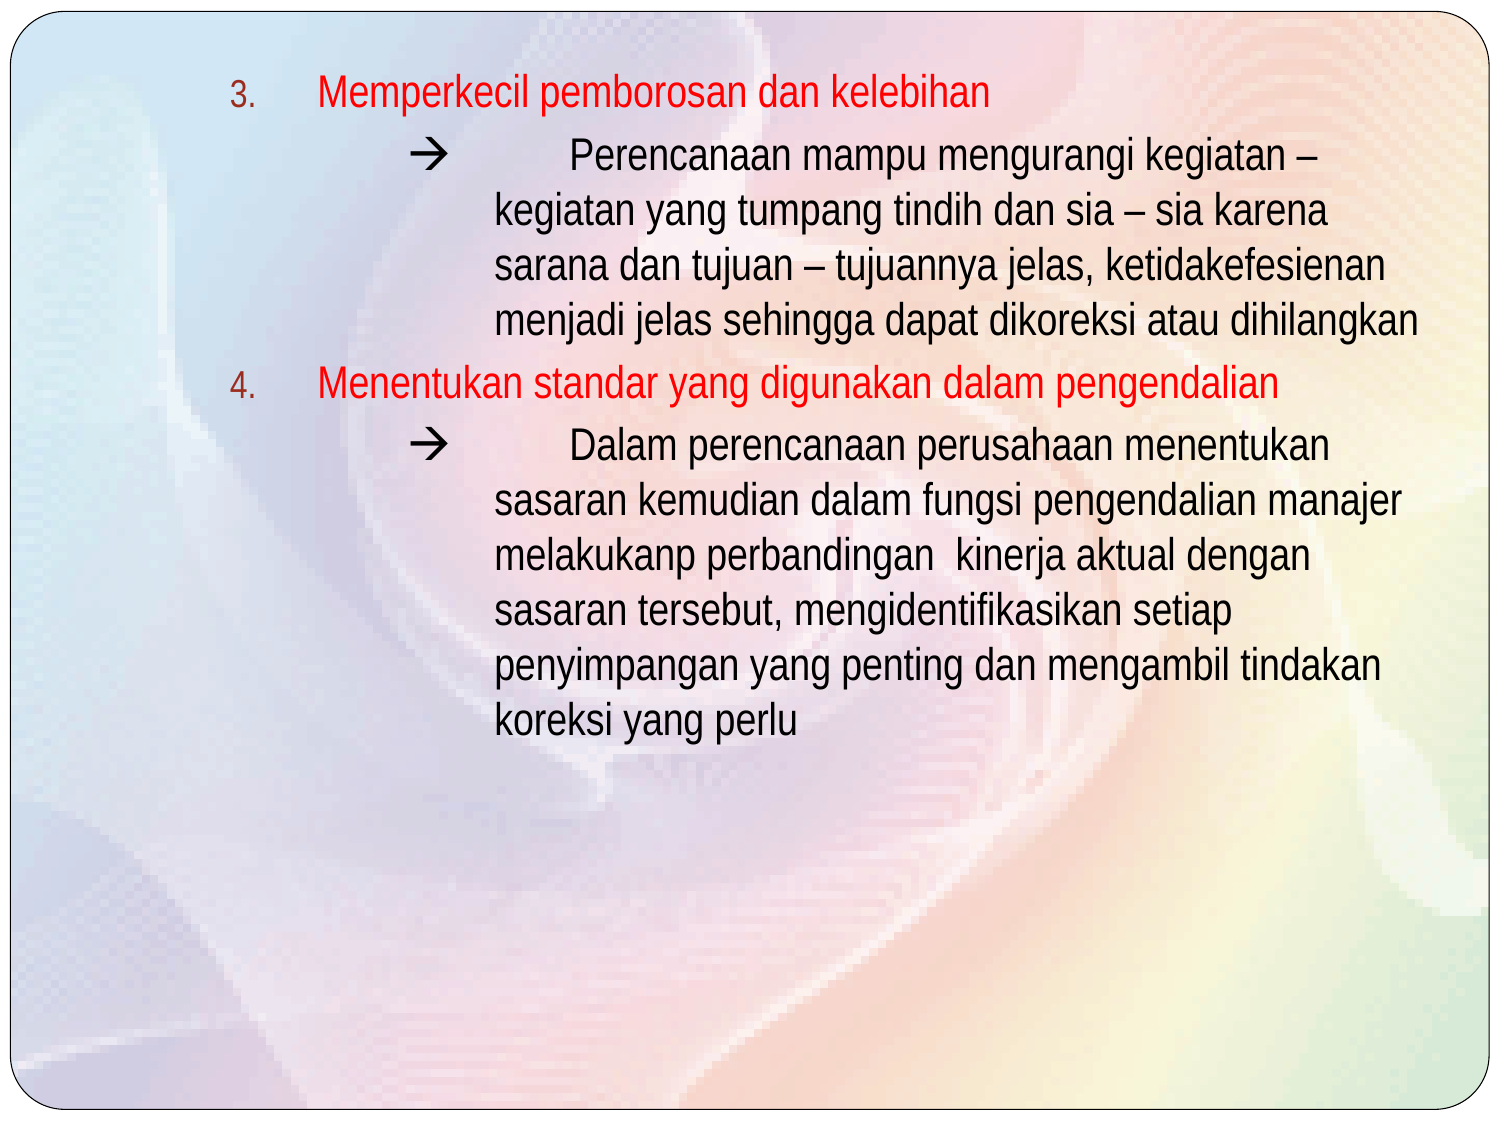

# Memperkecil pemborosan dan kelebihan
	Perencanaan mampu mengurangi kegiatan – kegiatan yang tumpang tindih dan sia – sia karena sarana dan tujuan – tujuannya jelas, ketidakefesienan menjadi jelas sehingga dapat dikoreksi atau dihilangkan
Menentukan standar yang digunakan dalam pengendalian
	Dalam perencanaan perusahaan menentukan sasaran kemudian dalam fungsi pengendalian manajer melakukanp perbandingan kinerja aktual dengan sasaran tersebut, mengidentifikasikan setiap penyimpangan yang penting dan mengambil tindakan koreksi yang perlu